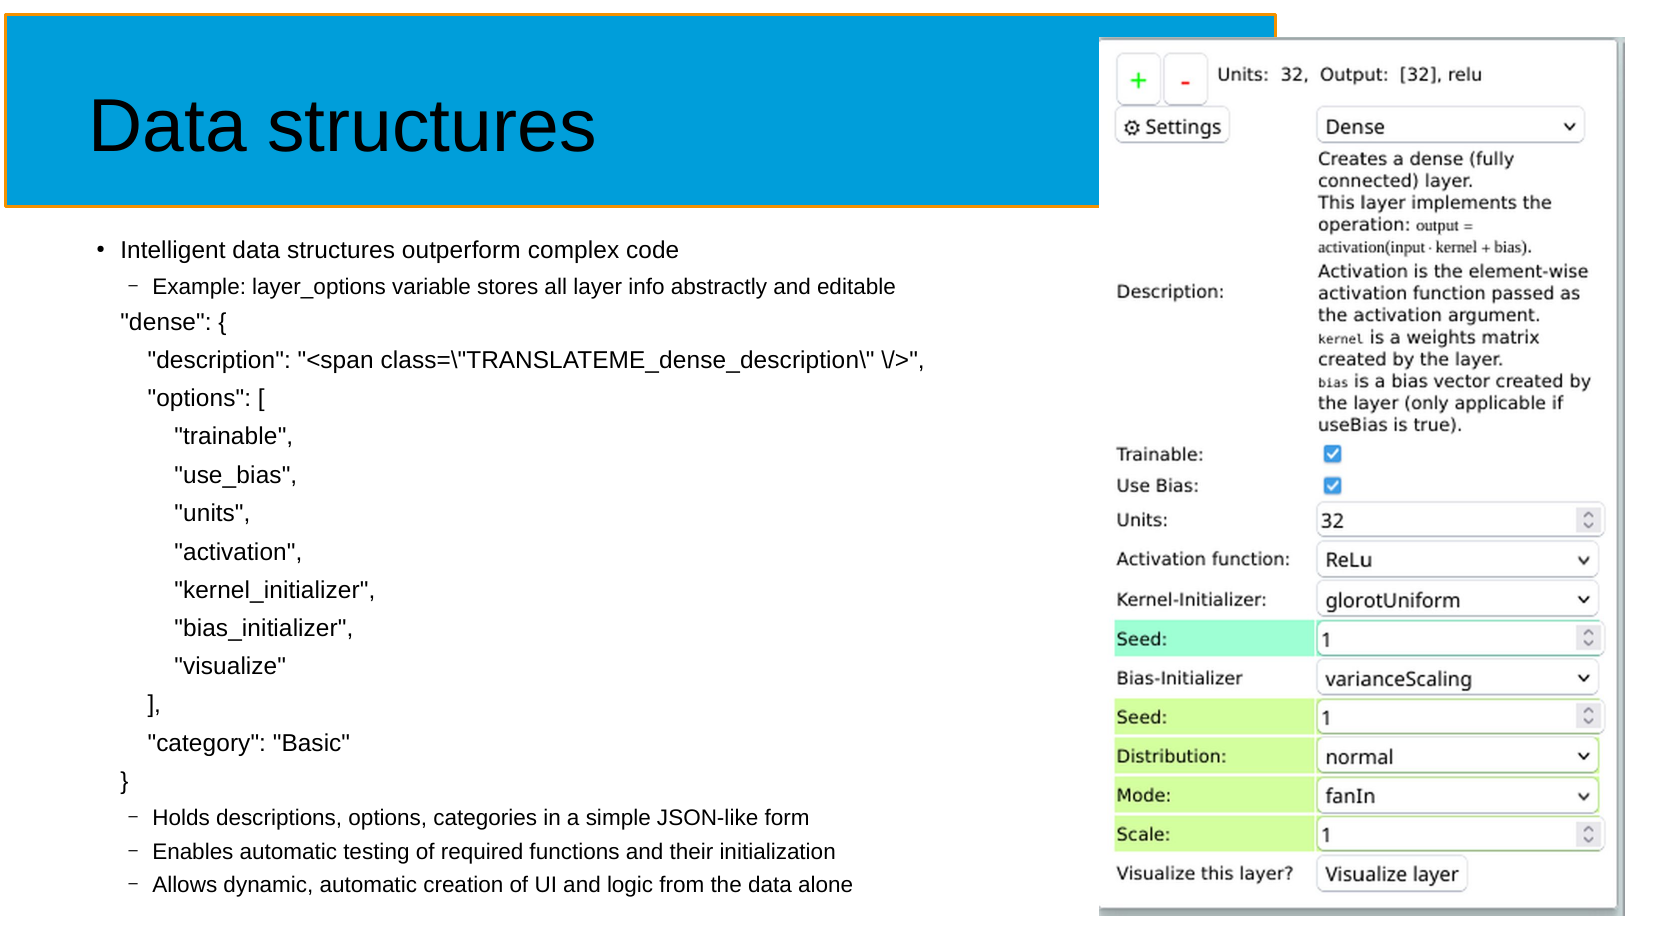

# Data structures
Intelligent data structures outperform complex code
Example: layer_options variable stores all layer info abstractly and editable
"dense": {
 "description": "<span class=\"TRANSLATEME_dense_description\" \/>",
 "options": [
 "trainable",
 "use_bias",
 "units",
 "activation",
 "kernel_initializer",
 "bias_initializer",
 "visualize"
 ],
 "category": "Basic"
}
Holds descriptions, options, categories in a simple JSON-like form
Enables automatic testing of required functions and their initialization
Allows dynamic, automatic creation of UI and logic from the data alone